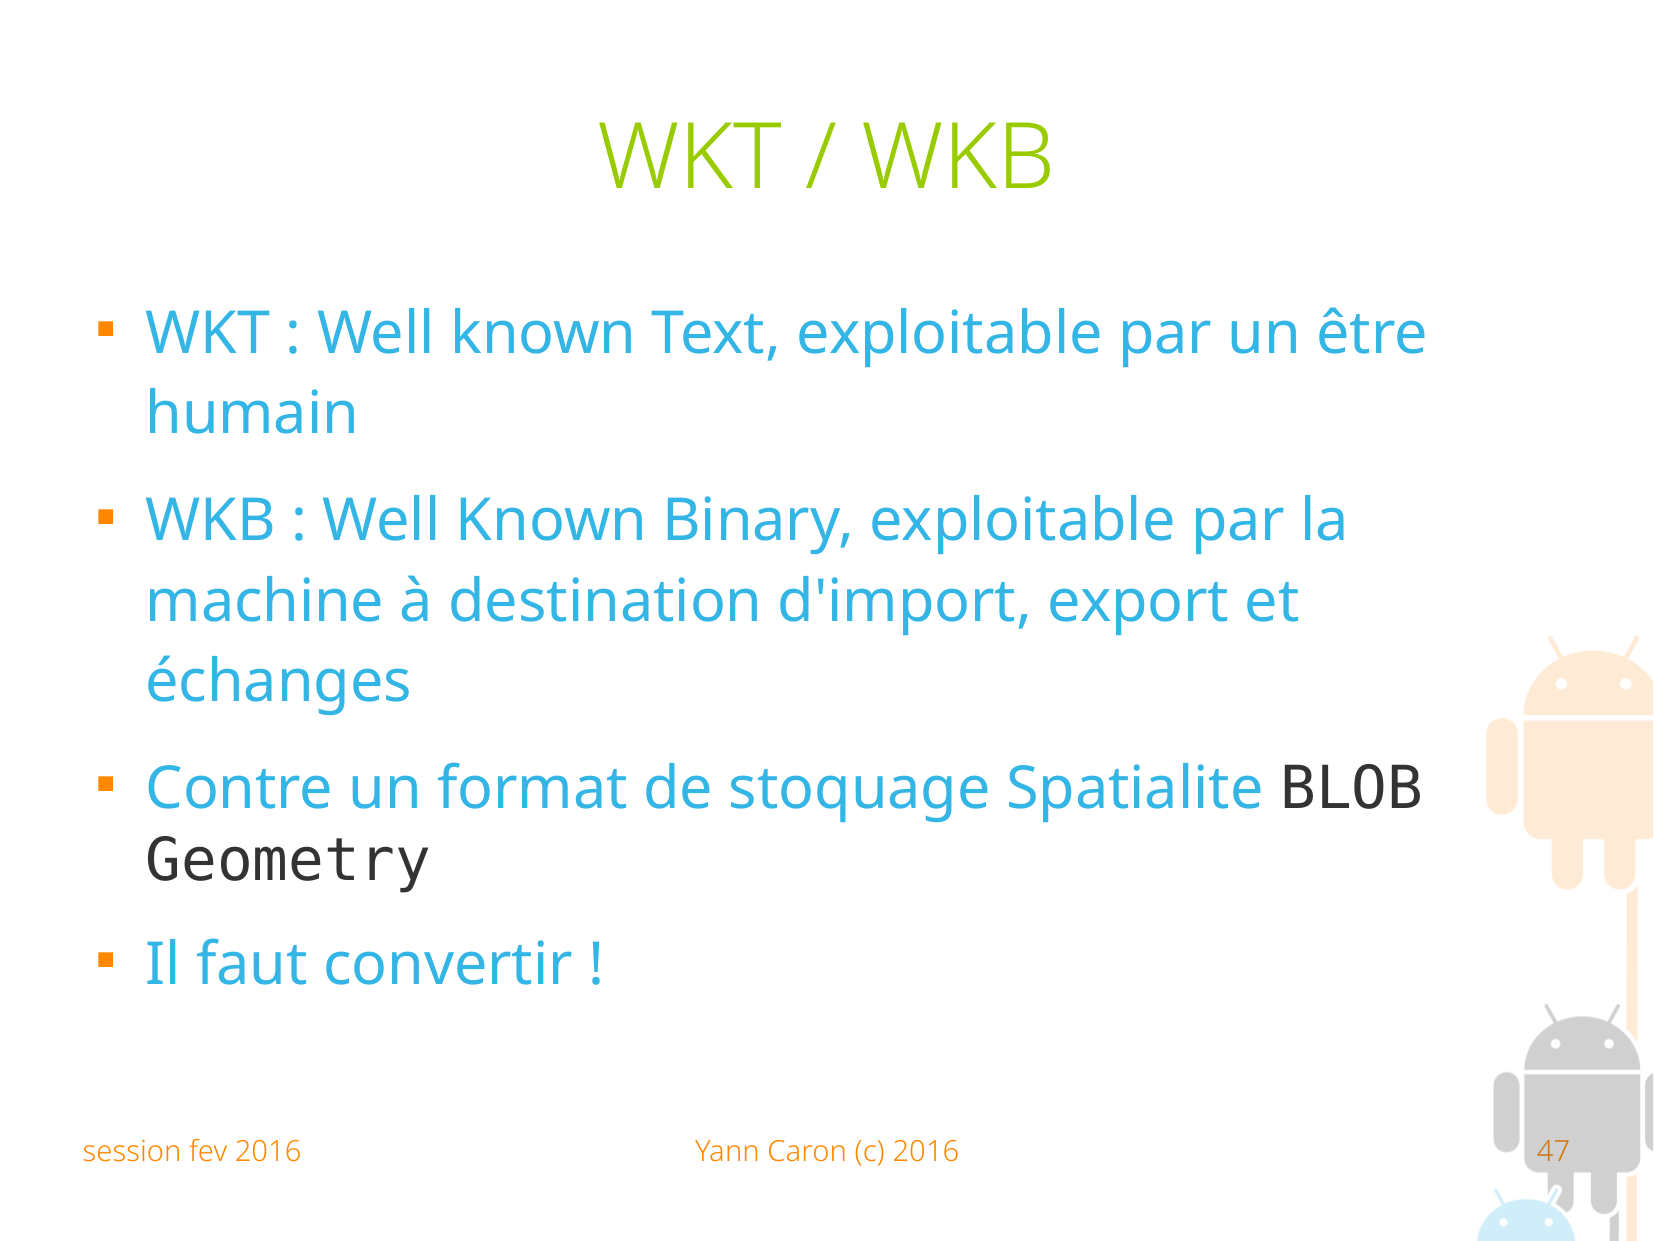

# WKT / WKB
WKT : Well known Text, exploitable par un être humain
WKB : Well Known Binary, exploitable par la machine à destination d'import, export et échanges
Contre un format de stoquage Spatialite BLOB Geometry
Il faut convertir !
session fev 2016
Yann Caron (c) 2016
47